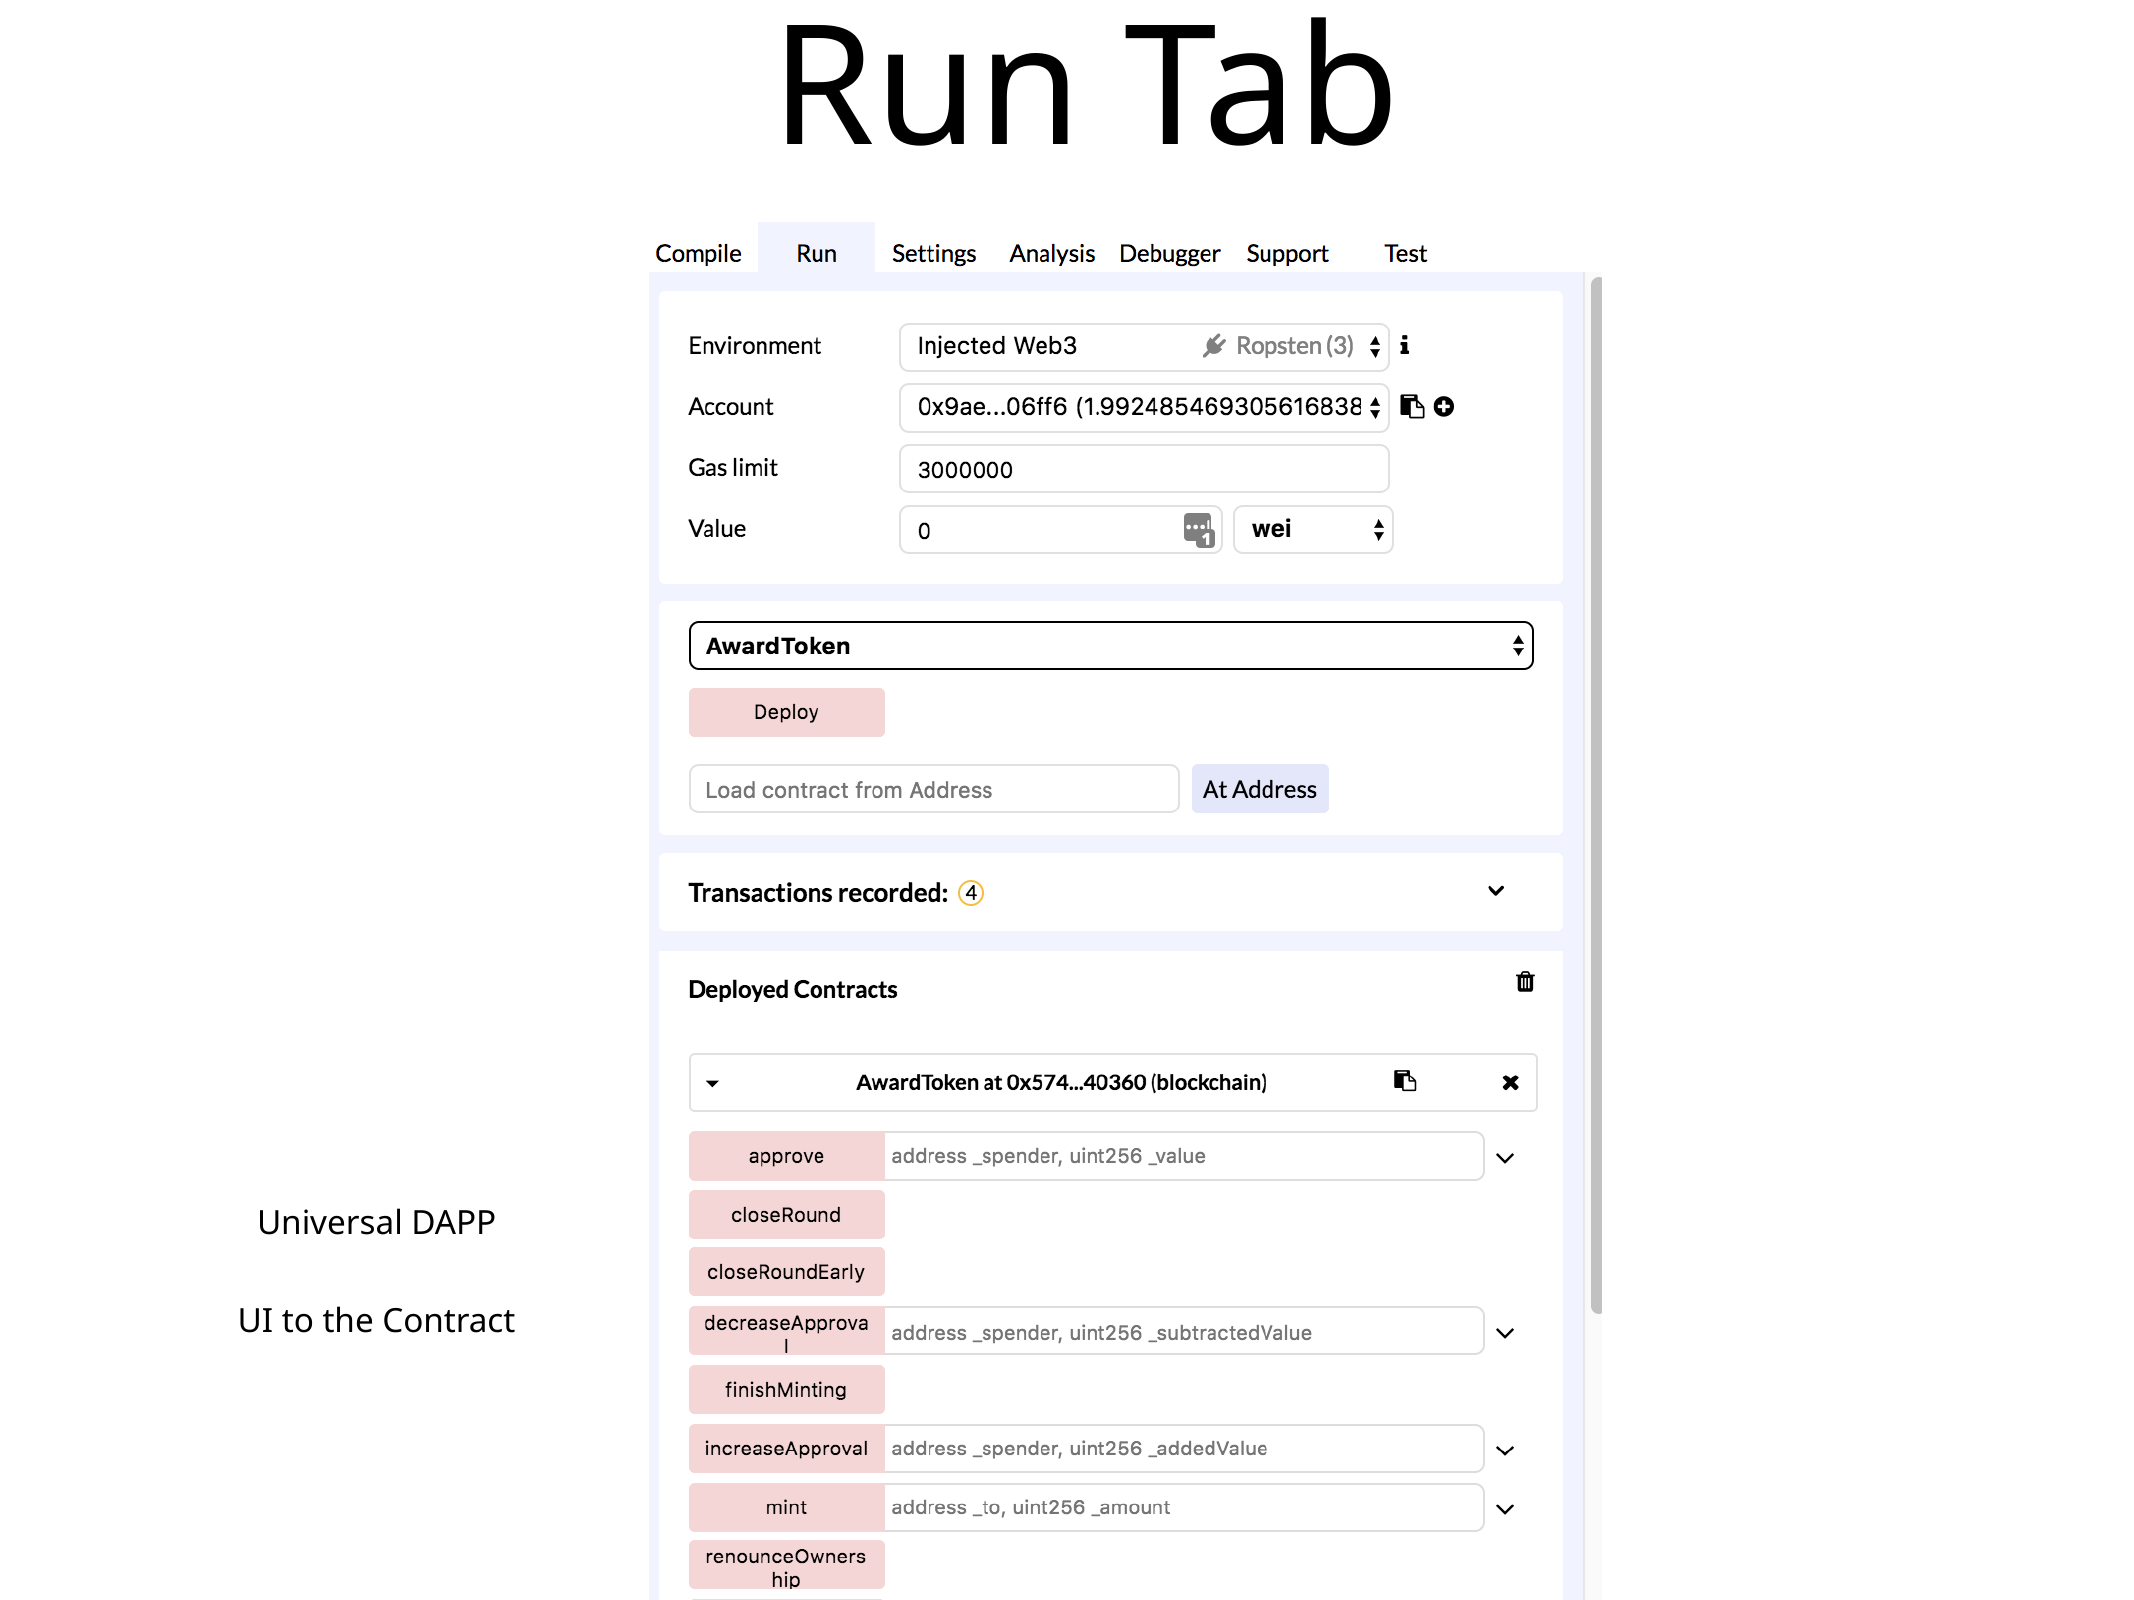

# Run Tab
Editor
Terminal
Universal DAPP
UI to the Contract
Console